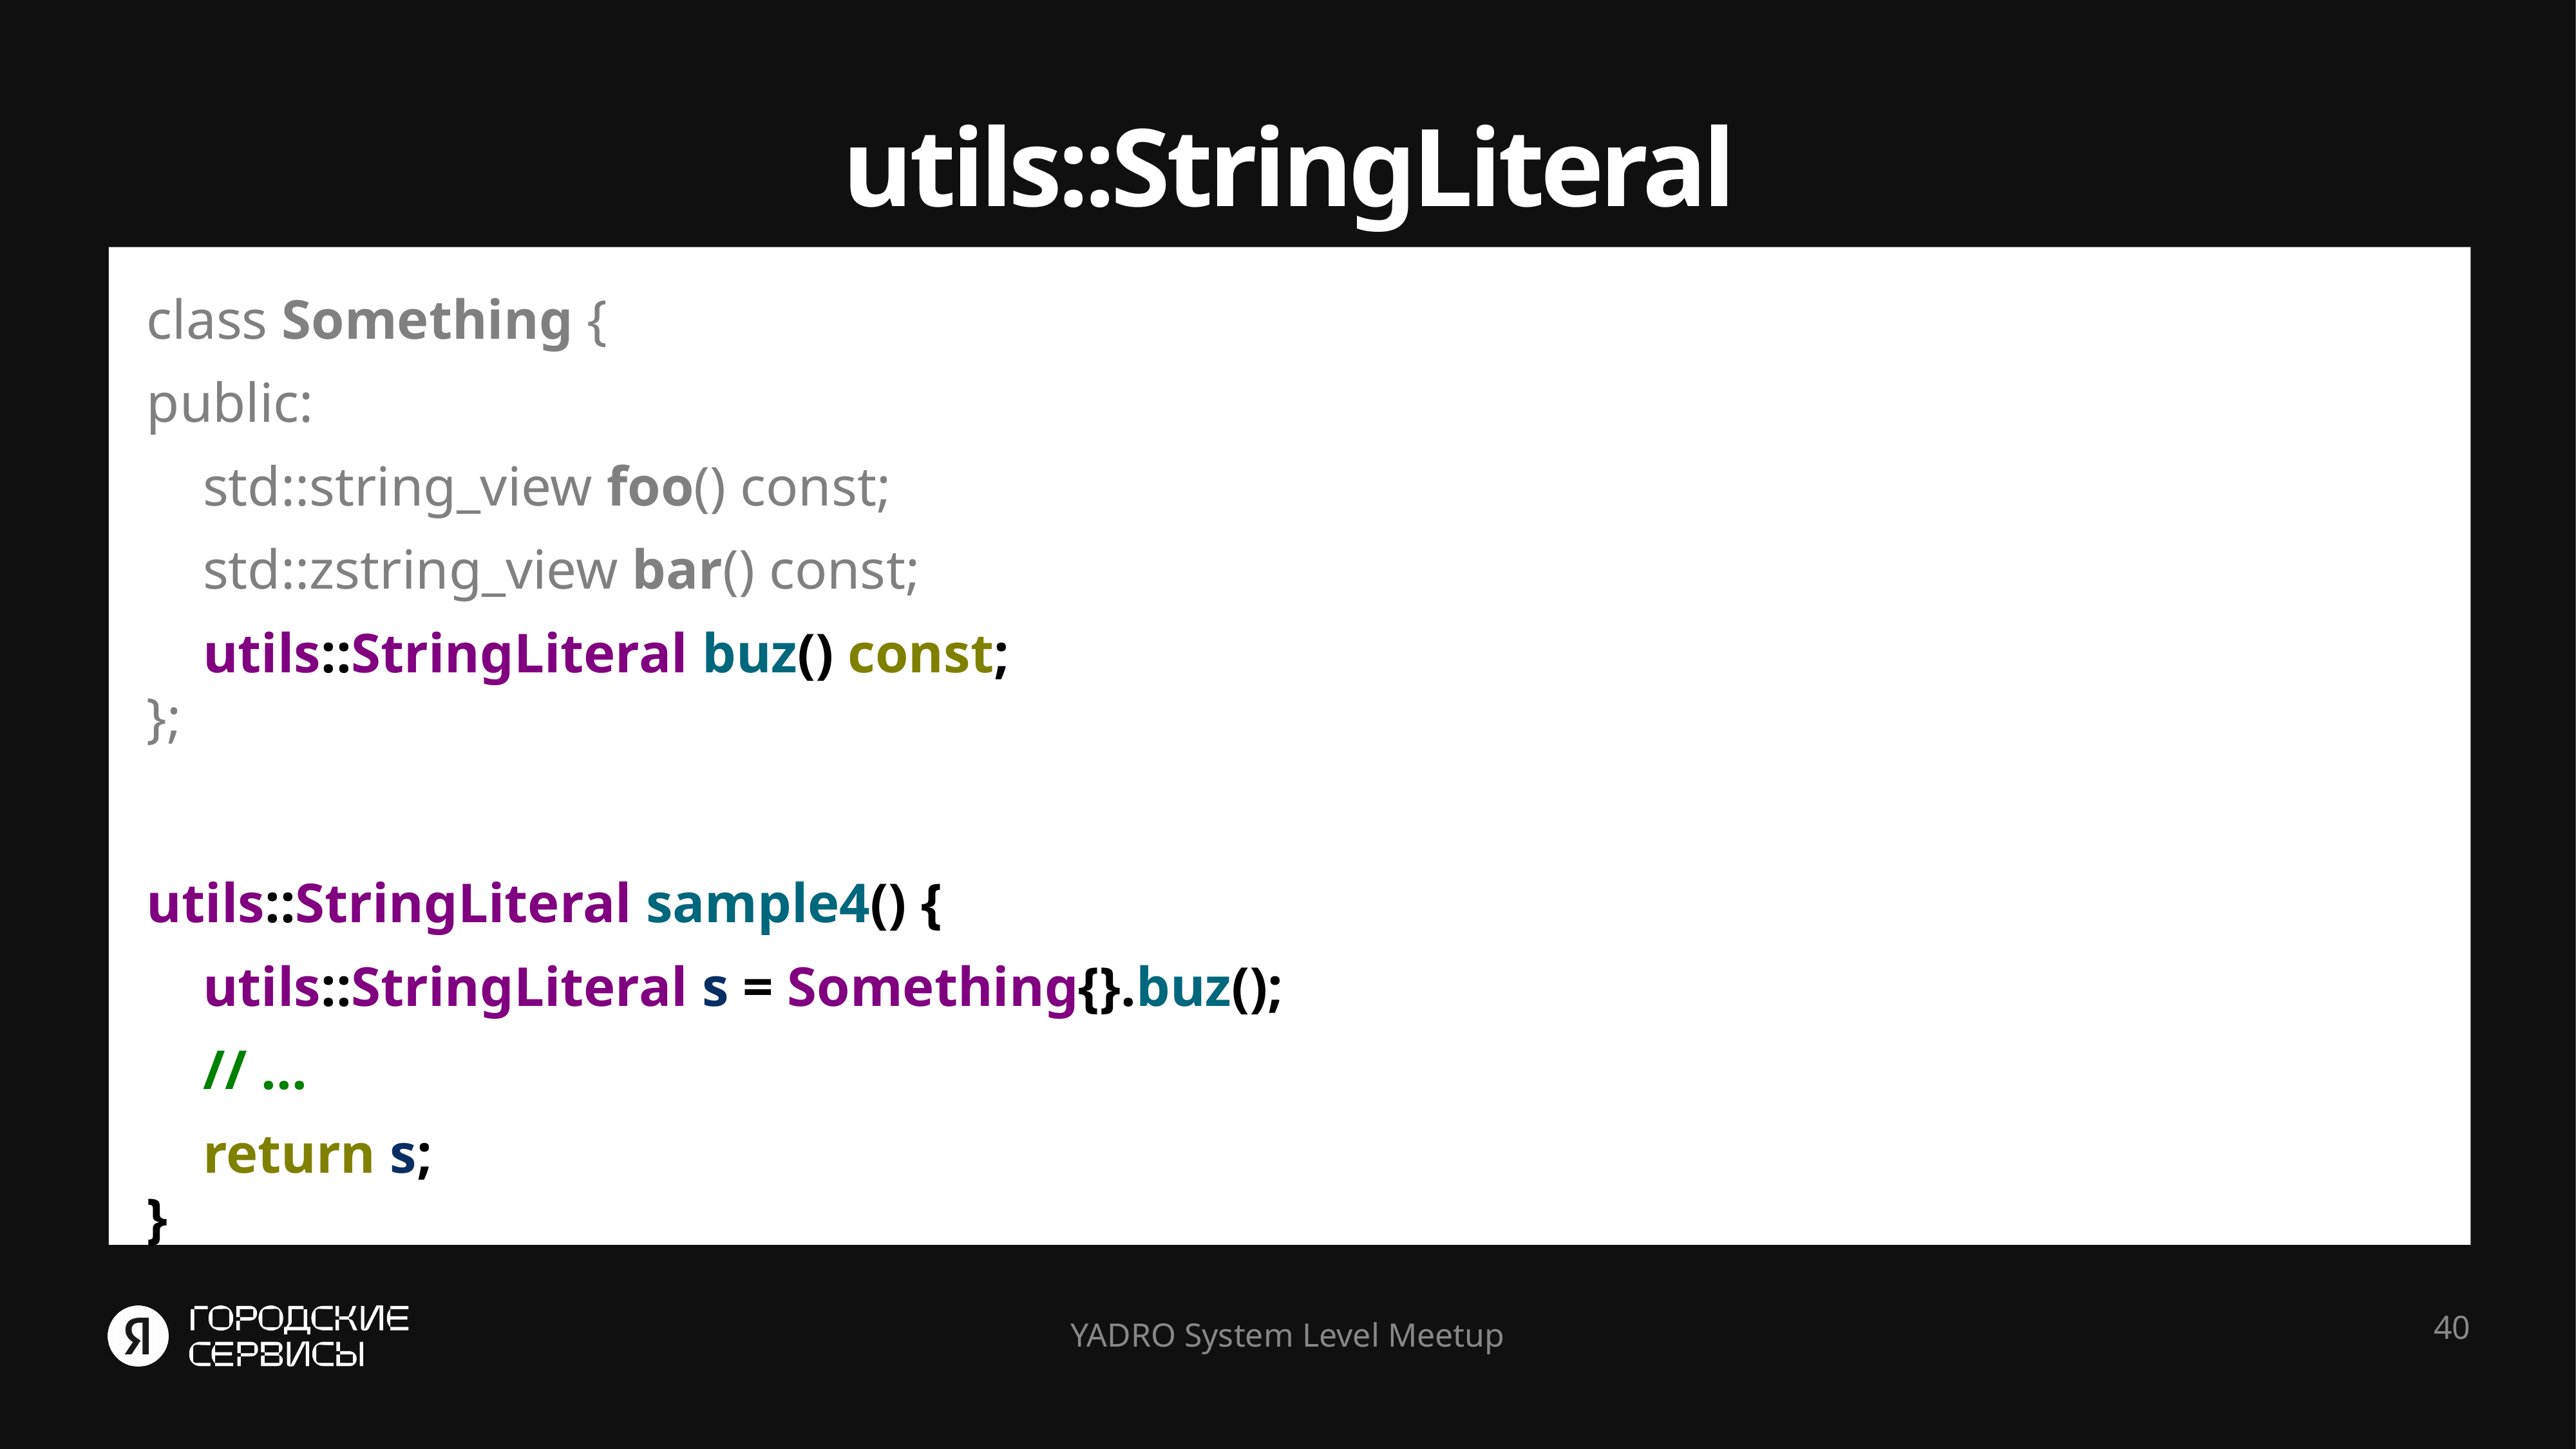

utils::StringLiteral
# class Something {
public:
 std::string_view foo() const;
 std::zstring_view bar() const;
 utils::StringLiteral buz() const;
};
utils::StringLiteral sample4() {
 utils::StringLiteral s = Something{}.buz();
 // ...
 return s;
}
YADRO System Level Meetup